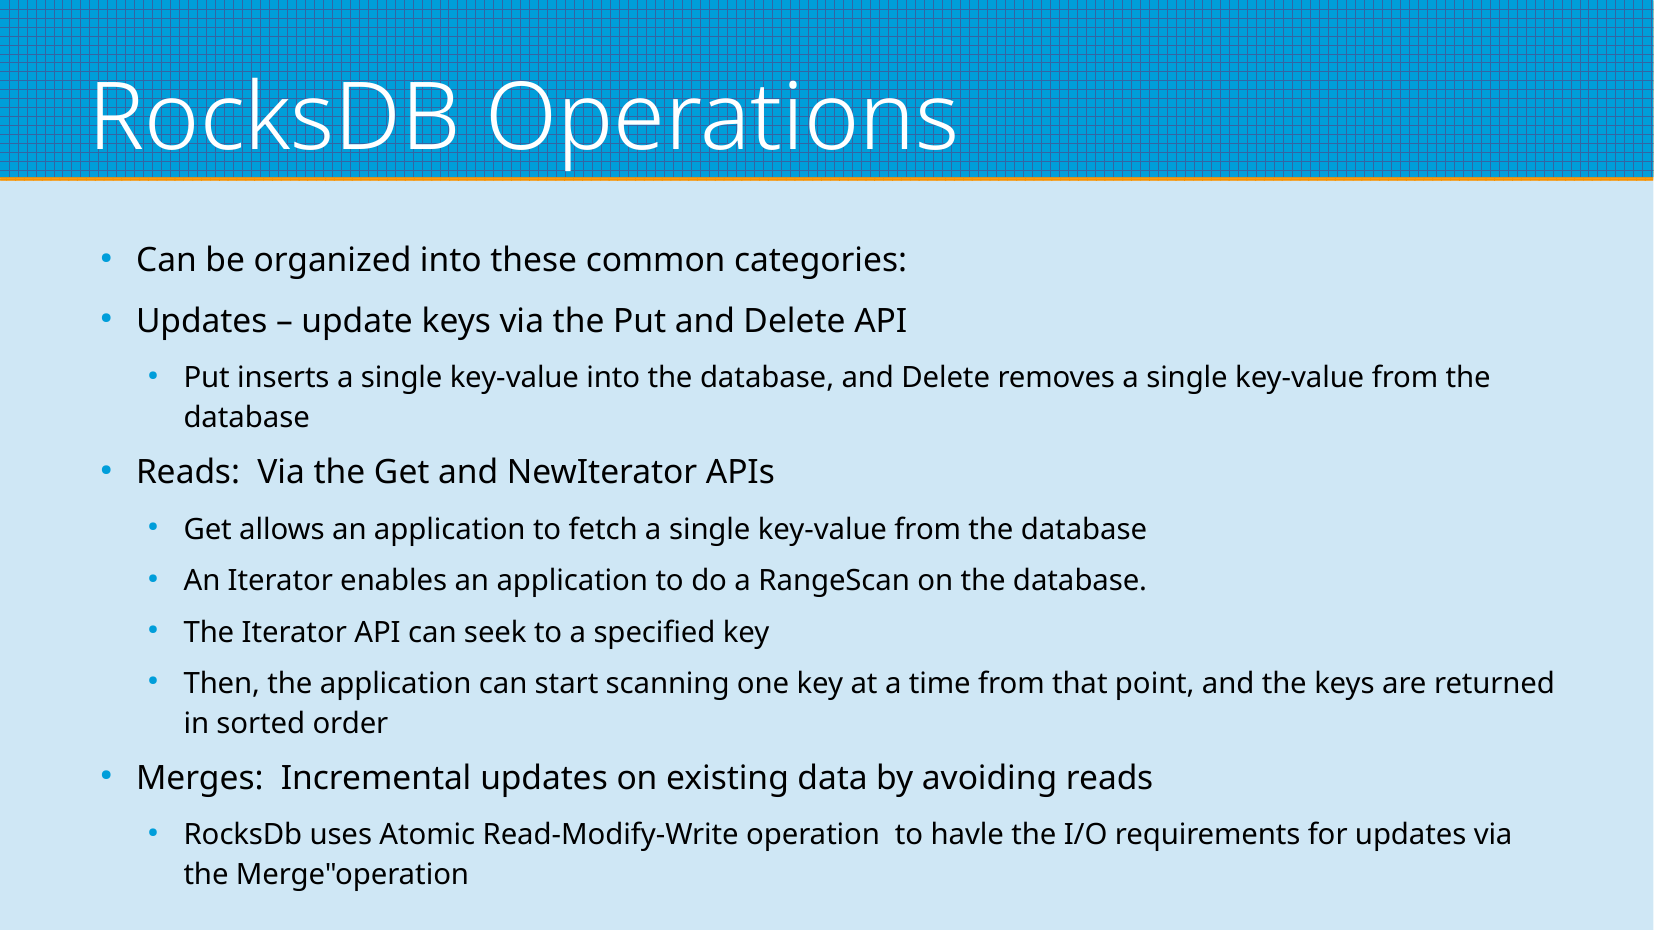

# RocksDB Operations
Can be organized into these common categories:
Updates – update keys via the Put and Delete API
Put inserts a single key-value into the database, and Delete removes a single key-value from the database
Reads: Via the Get and NewIterator APIs
Get allows an application to fetch a single key-value from the database
An Iterator enables an application to do a RangeScan on the database.
The Iterator API can seek to a specified key
Then, the application can start scanning one key at a time from that point, and the keys are returned in sorted order
Merges: Incremental updates on existing data by avoiding reads
RocksDb uses Atomic Read-Modify-Write operation to havle the I/O requirements for updates via the Merge"operation